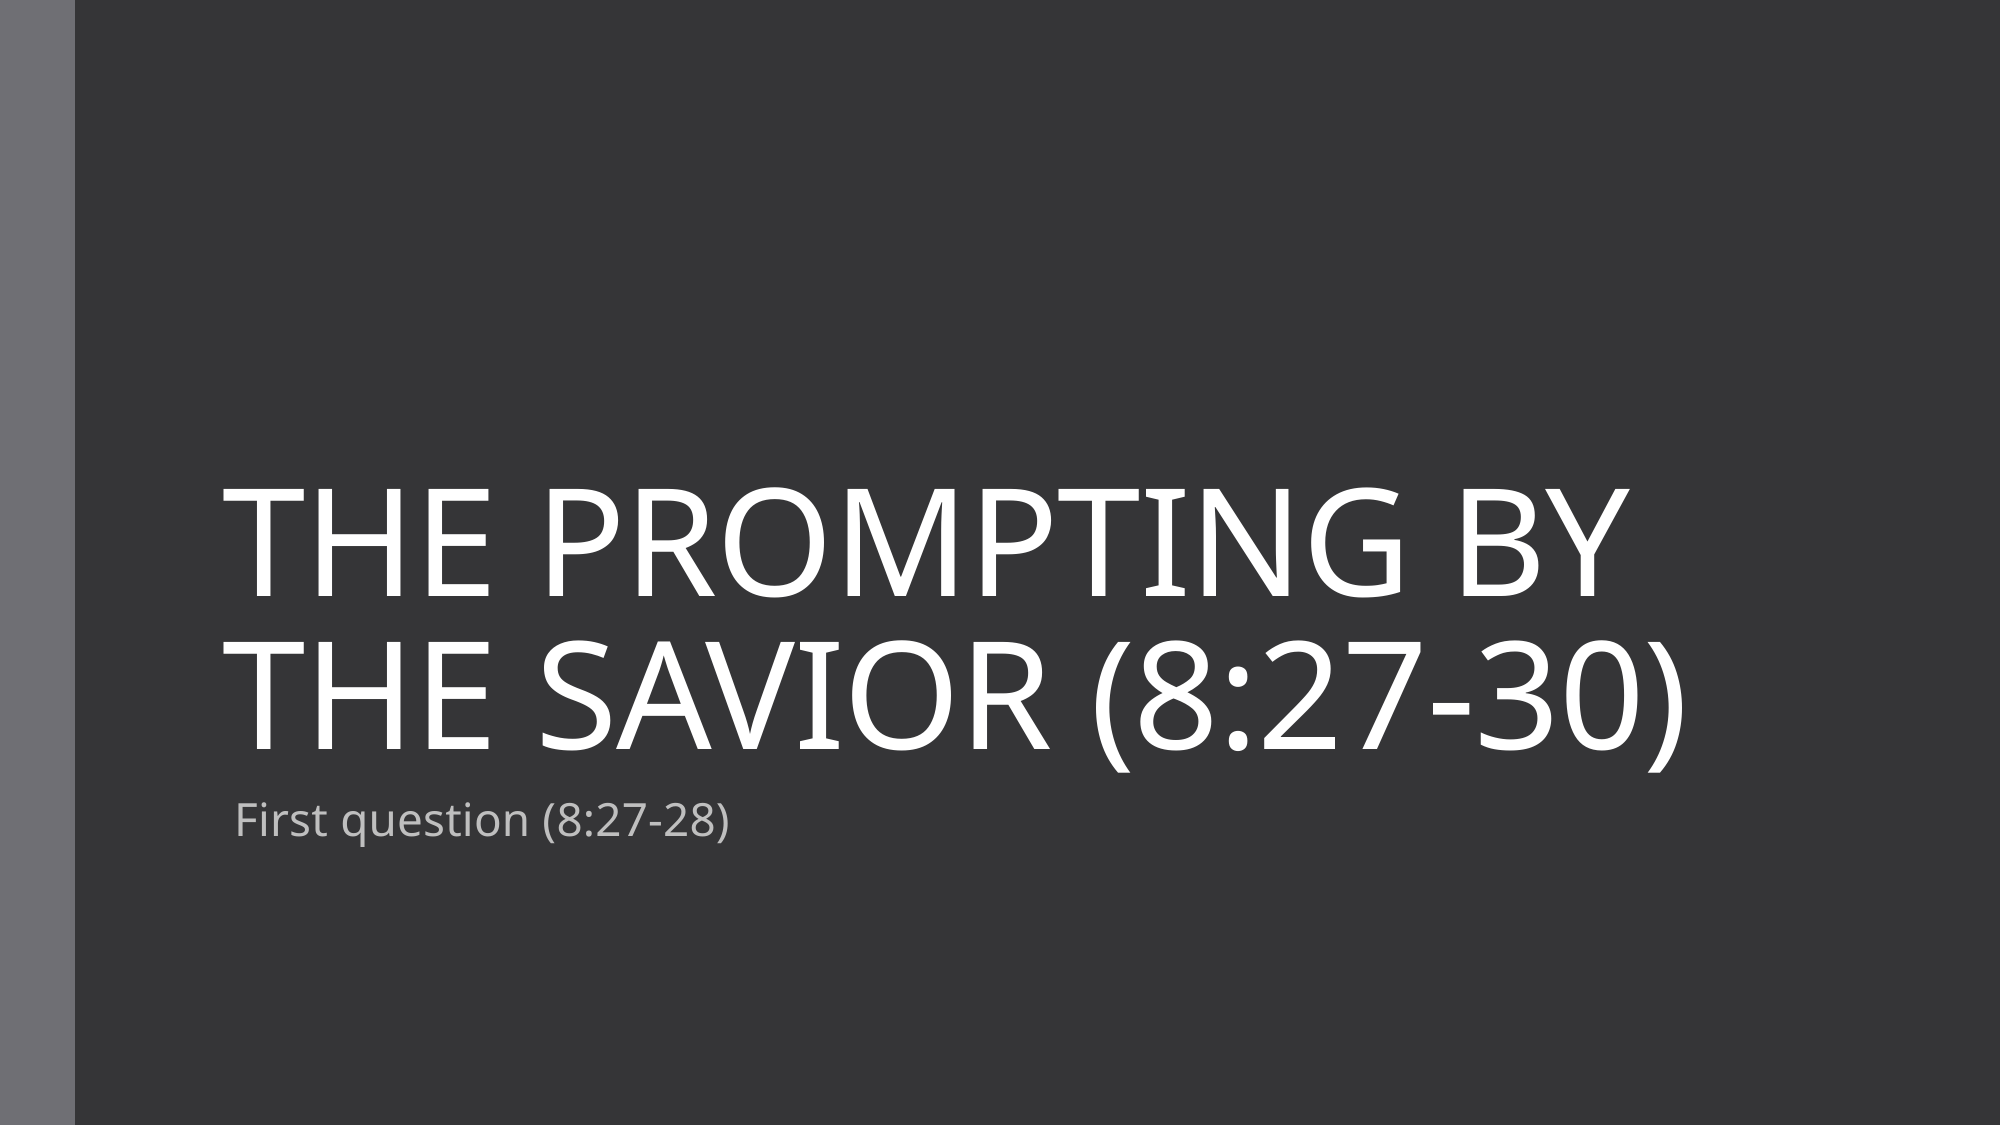

# THE PROMPTING BY THE SAVIOR (8:27-30)
 First question (8:27-28)